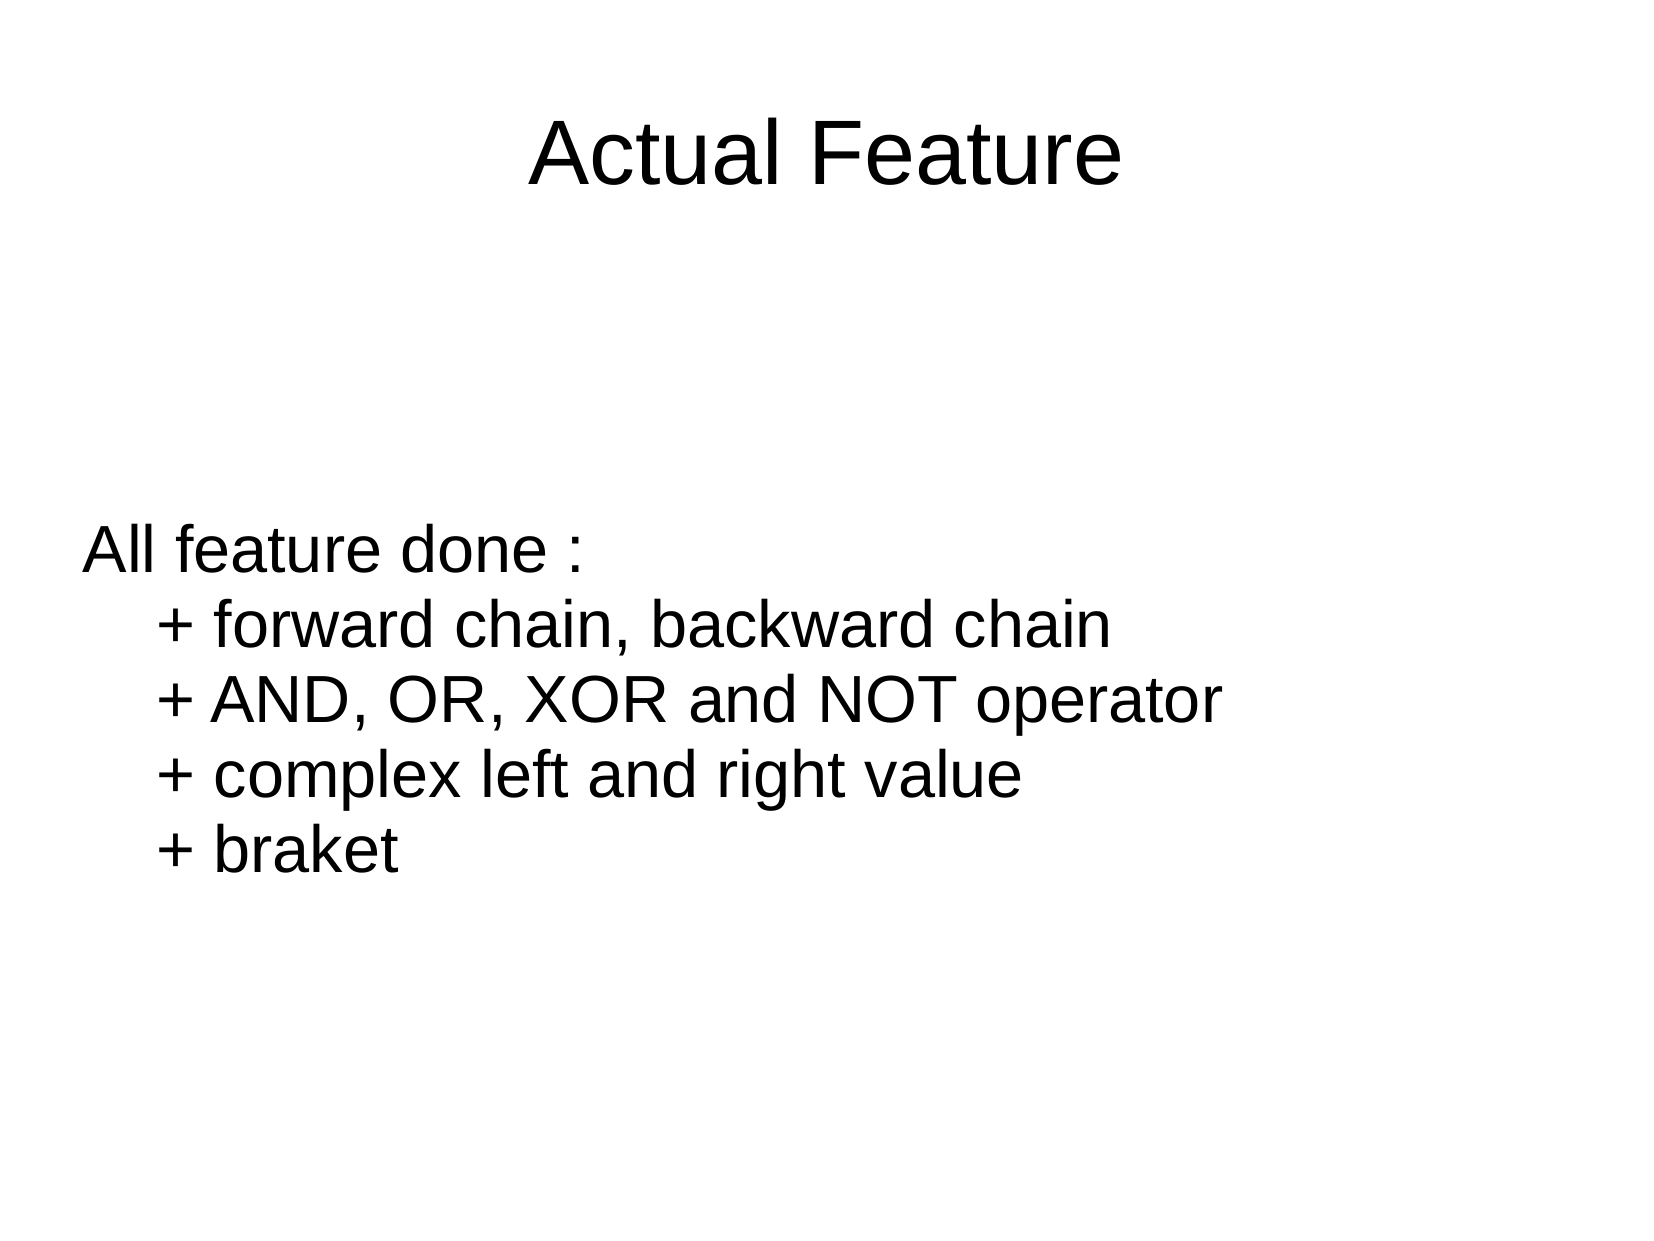

Actual Feature
# All feature done :
	+ forward chain, backward chain
	+ AND, OR, XOR and NOT operator
	+ complex left and right value
	+ braket